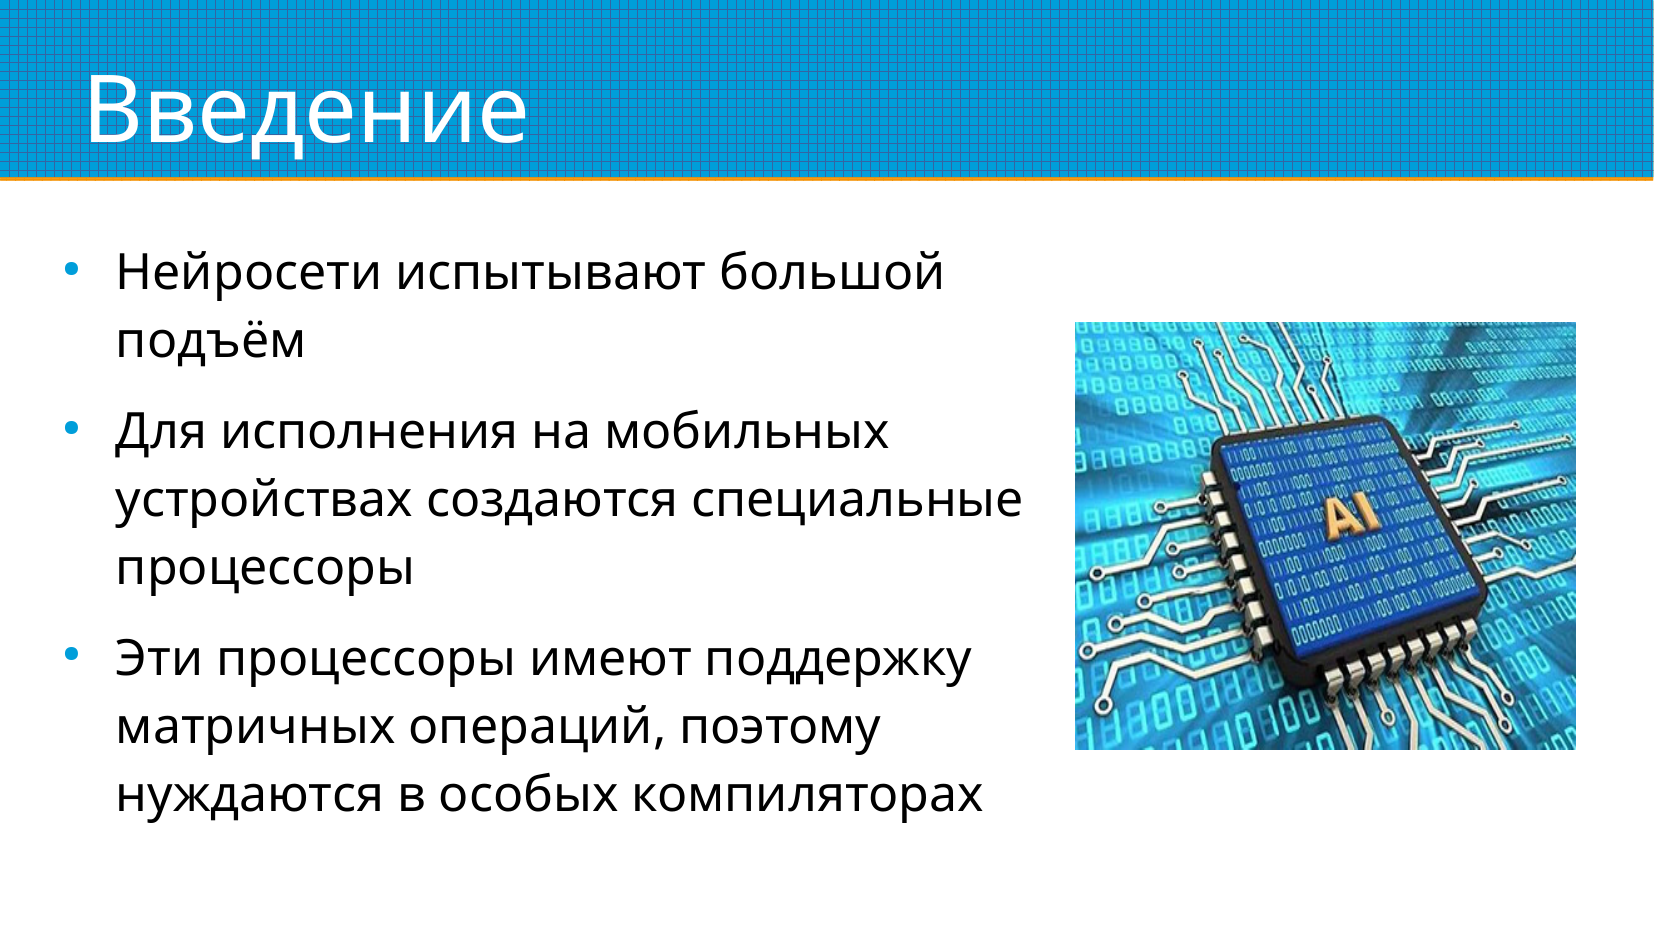

# Введение
Нейросети испытывают большой подъём
Для исполнения на мобильных устройствах создаются специальные процессоры
Эти процессоры имеют поддержку матричных операций, поэтому нуждаются в особых компиляторах